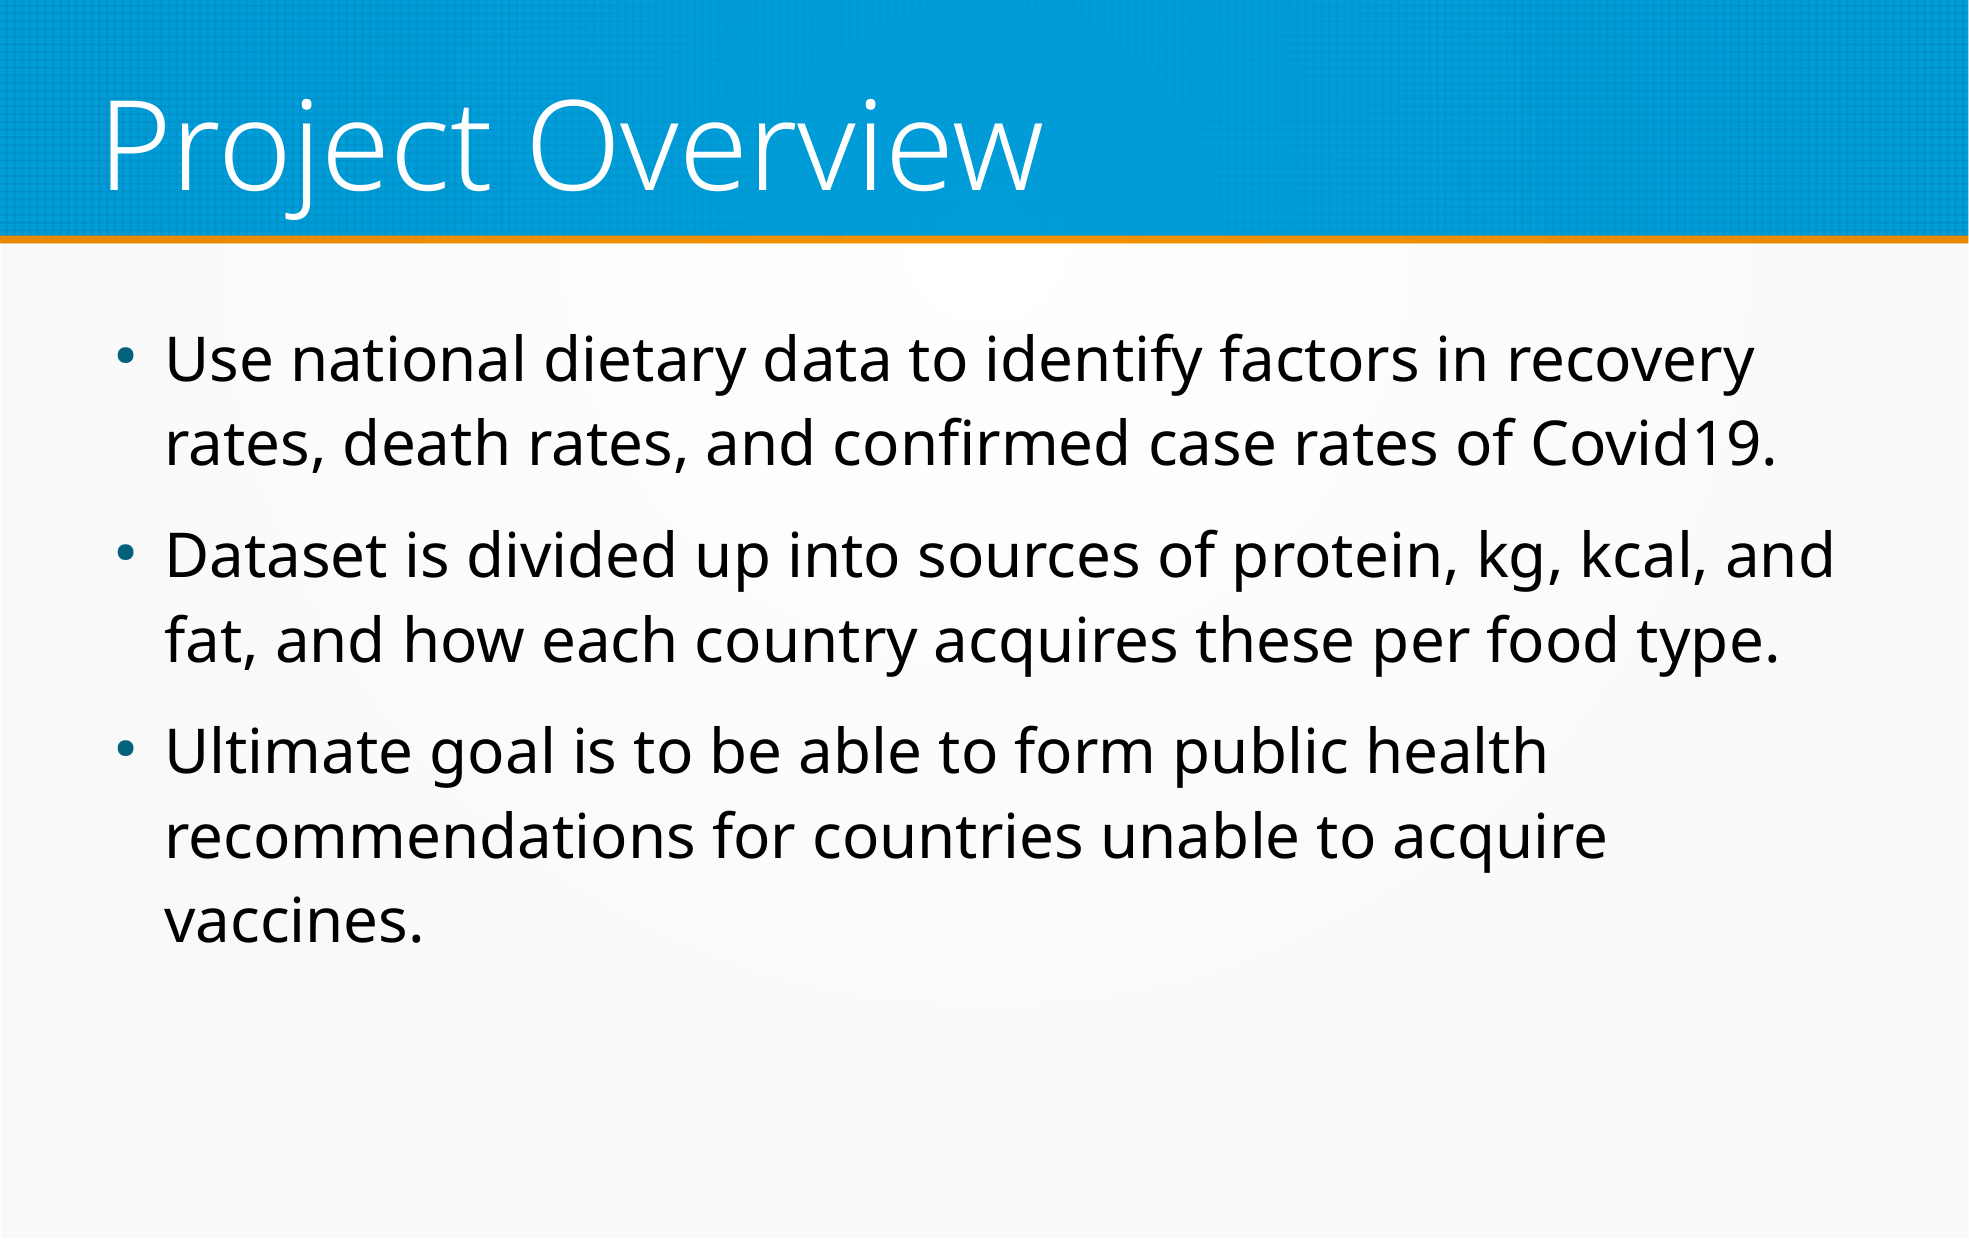

# Project Overview
Use national dietary data to identify factors in recovery rates, death rates, and confirmed case rates of Covid19.
Dataset is divided up into sources of protein, kg, kcal, and fat, and how each country acquires these per food type.
Ultimate goal is to be able to form public health recommendations for countries unable to acquire vaccines.